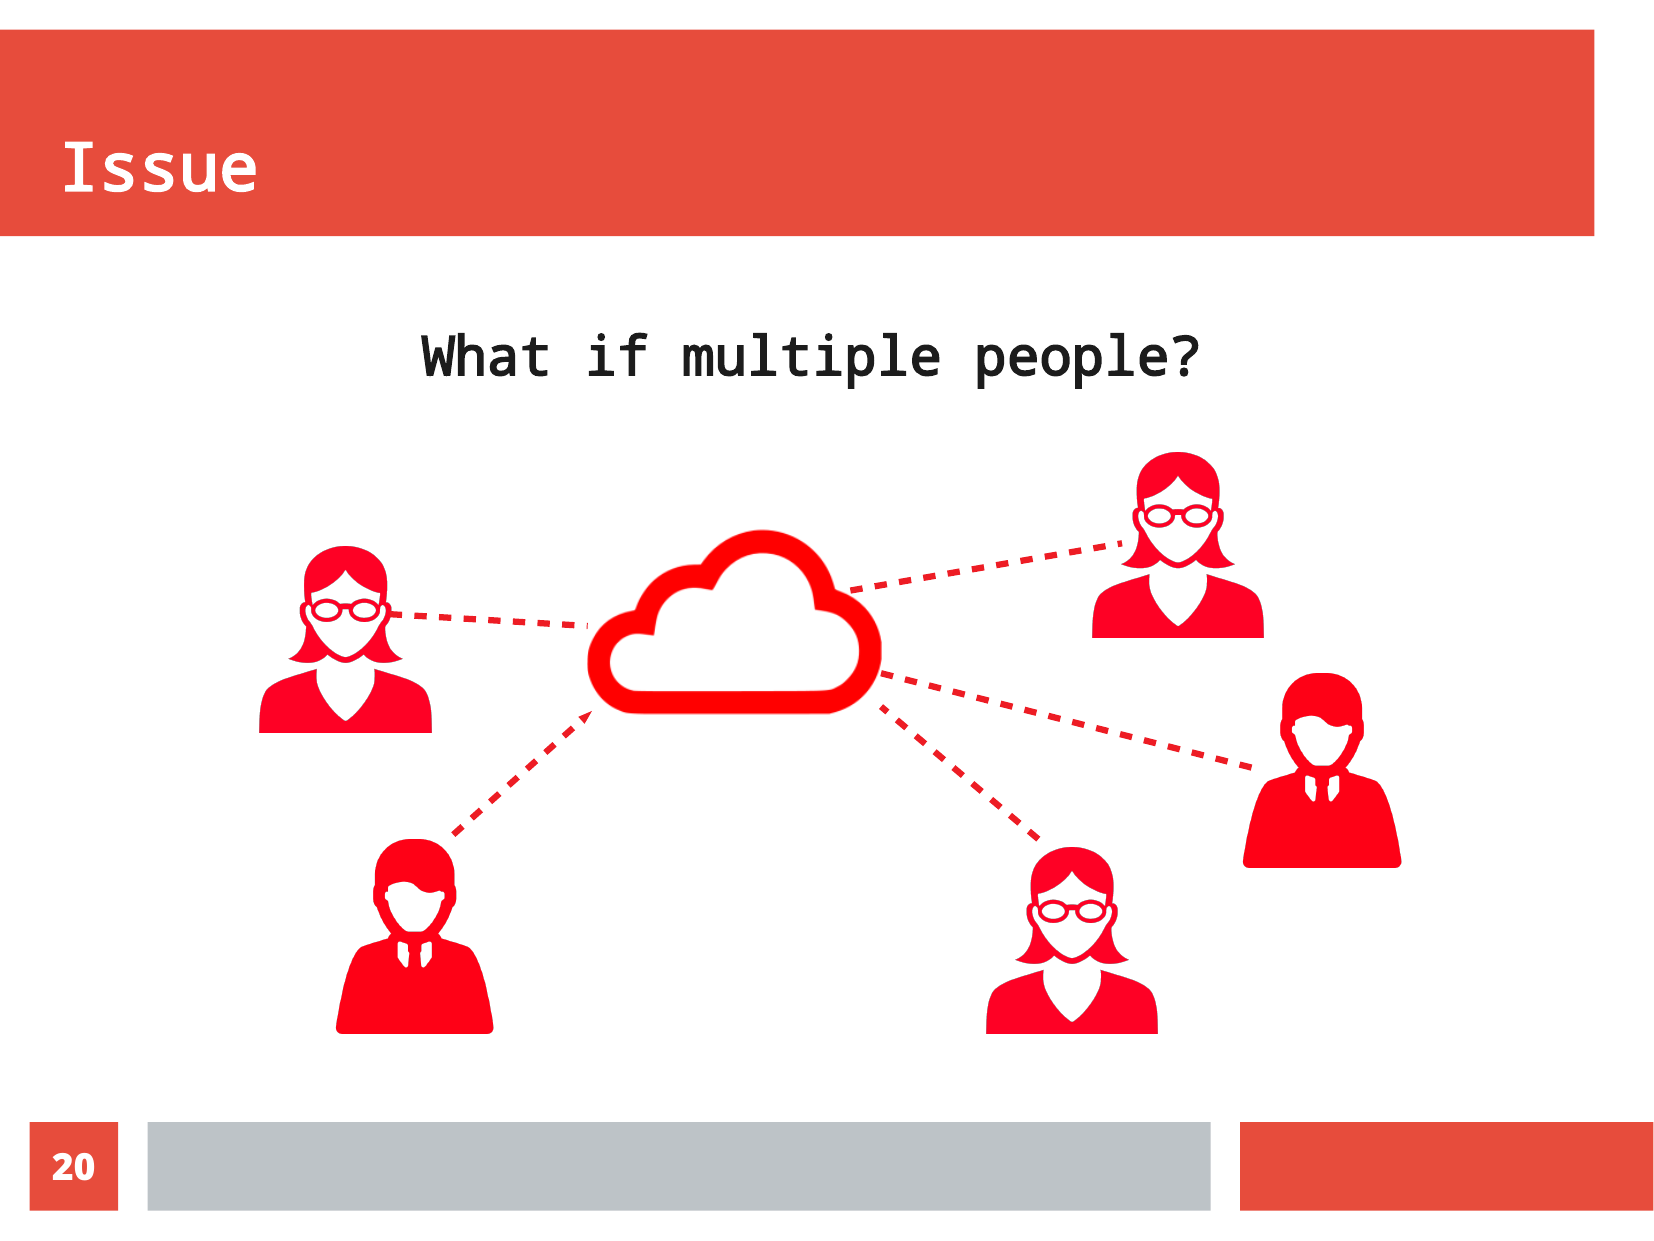

# Issue
What if multiple people?
20